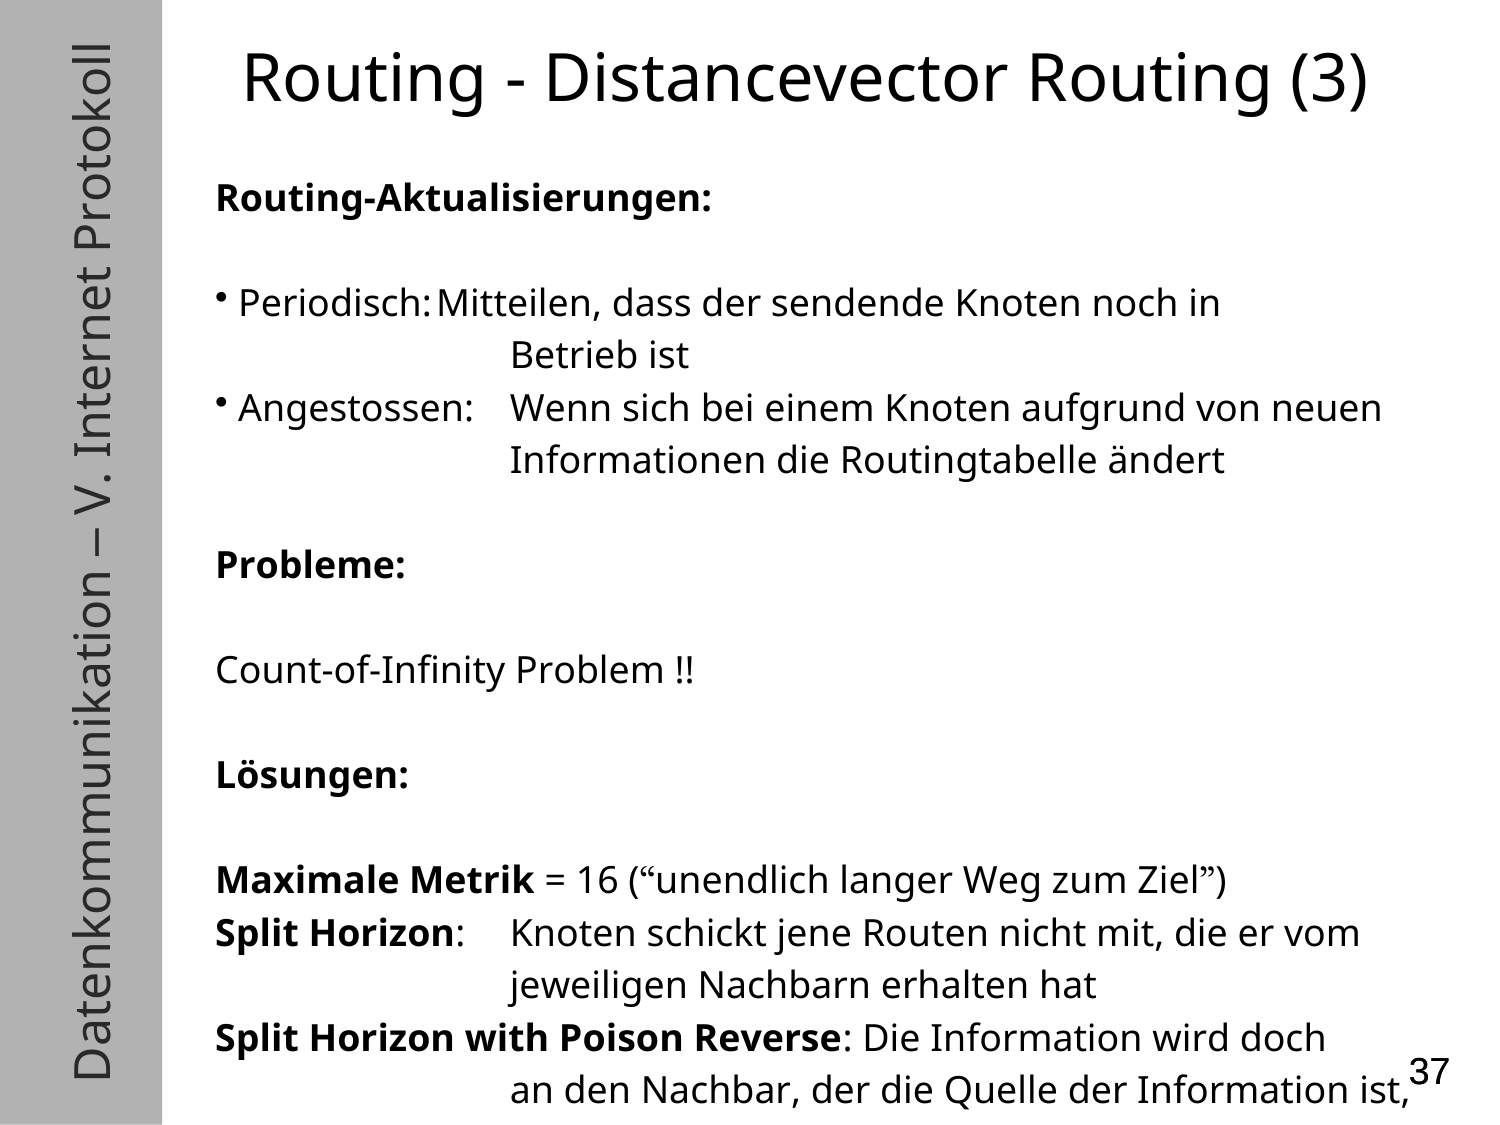

Routing - Distancevector Routing (3)
Routing-Aktualisierungen:
 Periodisch:	Mitteilen, dass der sendende Knoten noch in
				Betrieb ist
 Angestossen:	Wenn sich bei einem Knoten aufgrund von neuen
				Informationen die Routingtabelle ändert
Probleme:
Count-of-Infinity Problem !!
Lösungen:
Maximale Metrik = 16 (“unendlich langer Weg zum Ziel”)
Split Horizon:	Knoten schickt jene Routen nicht mit, die er vom
				jeweiligen Nachbarn erhalten hat
Split Horizon with Poison Reverse: Die Information wird doch
				an den Nachbar, der die Quelle der Information ist,
				geschickt, aber mit einer unendlichen Metrik belegt
Datenkommunikation – V. Internet Protokoll